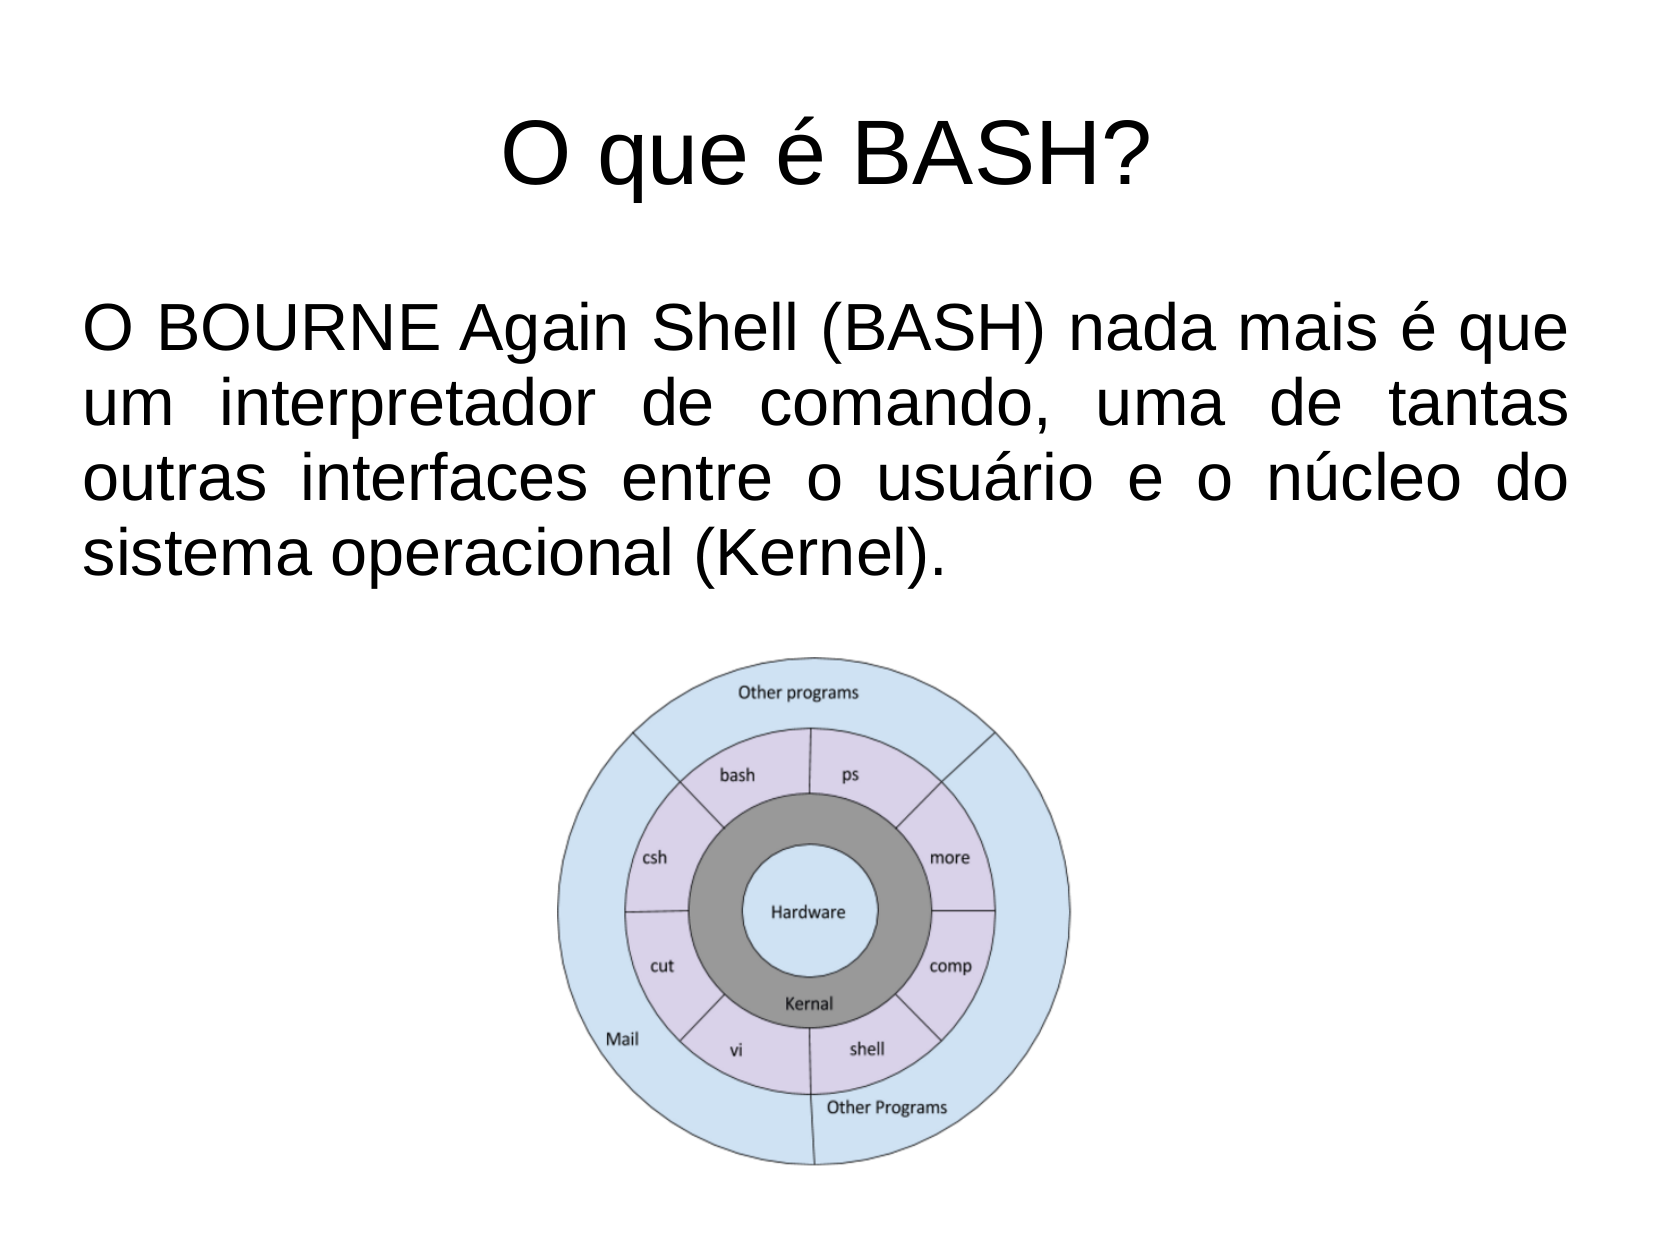

# O que é BASH?
O BOURNE Again Shell (BASH) nada mais é que um interpretador de comando, uma de tantas outras interfaces entre o usuário e o núcleo do sistema operacional (Kernel).